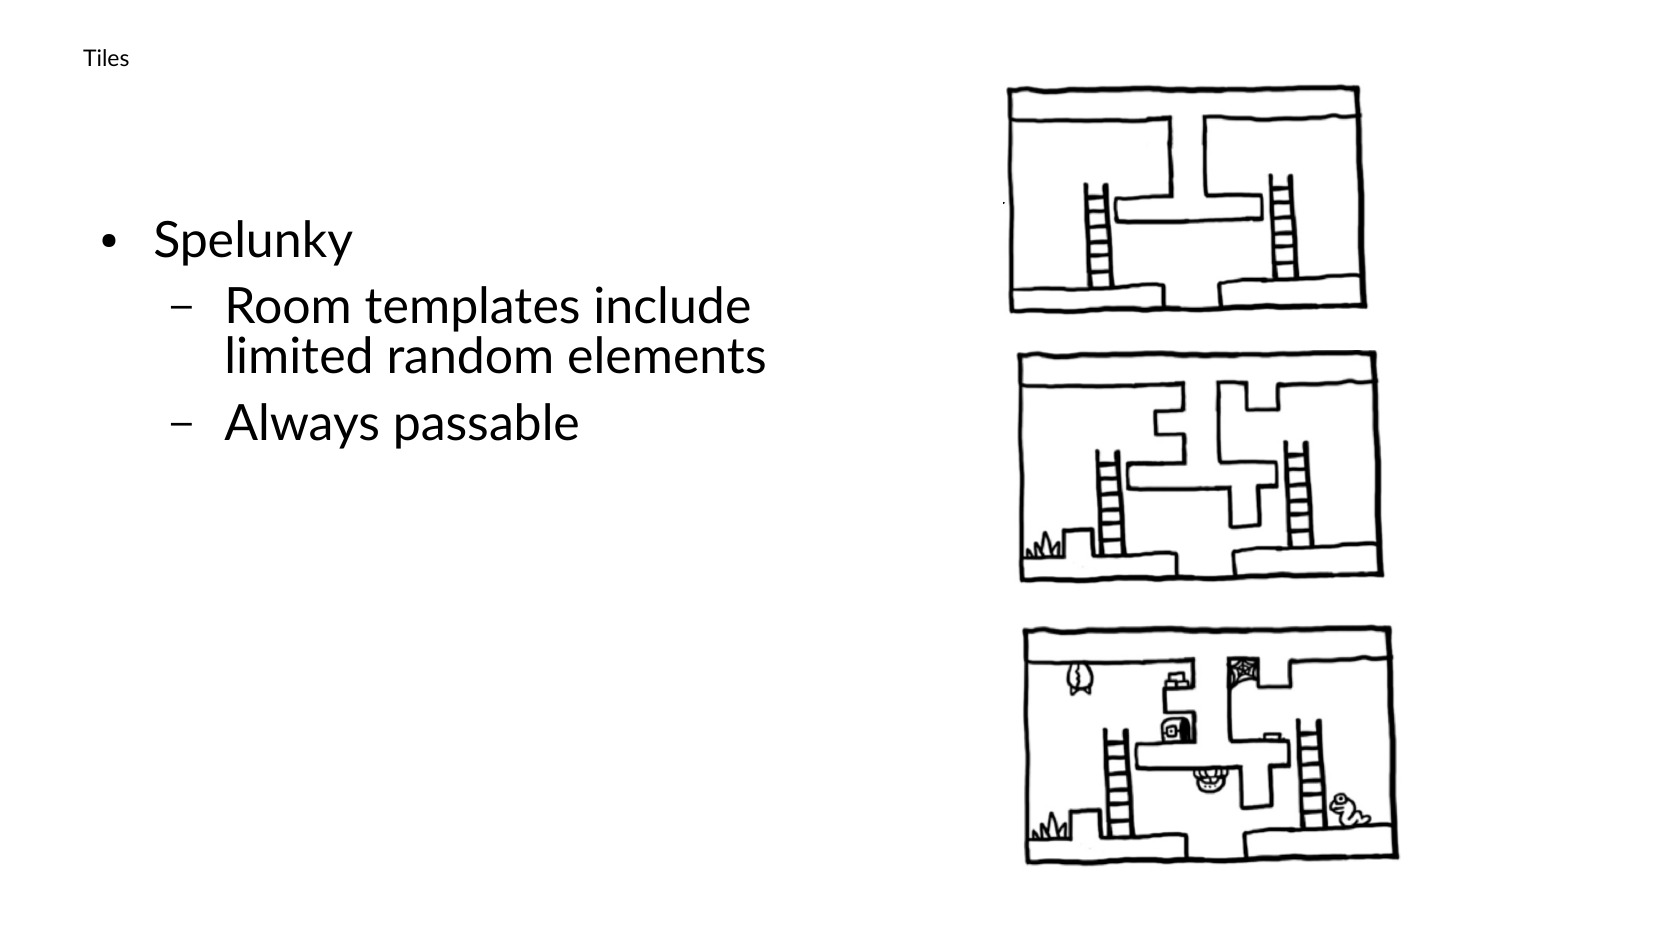

# Tiles
Spelunky
Room templates include limited random elements
Always passable